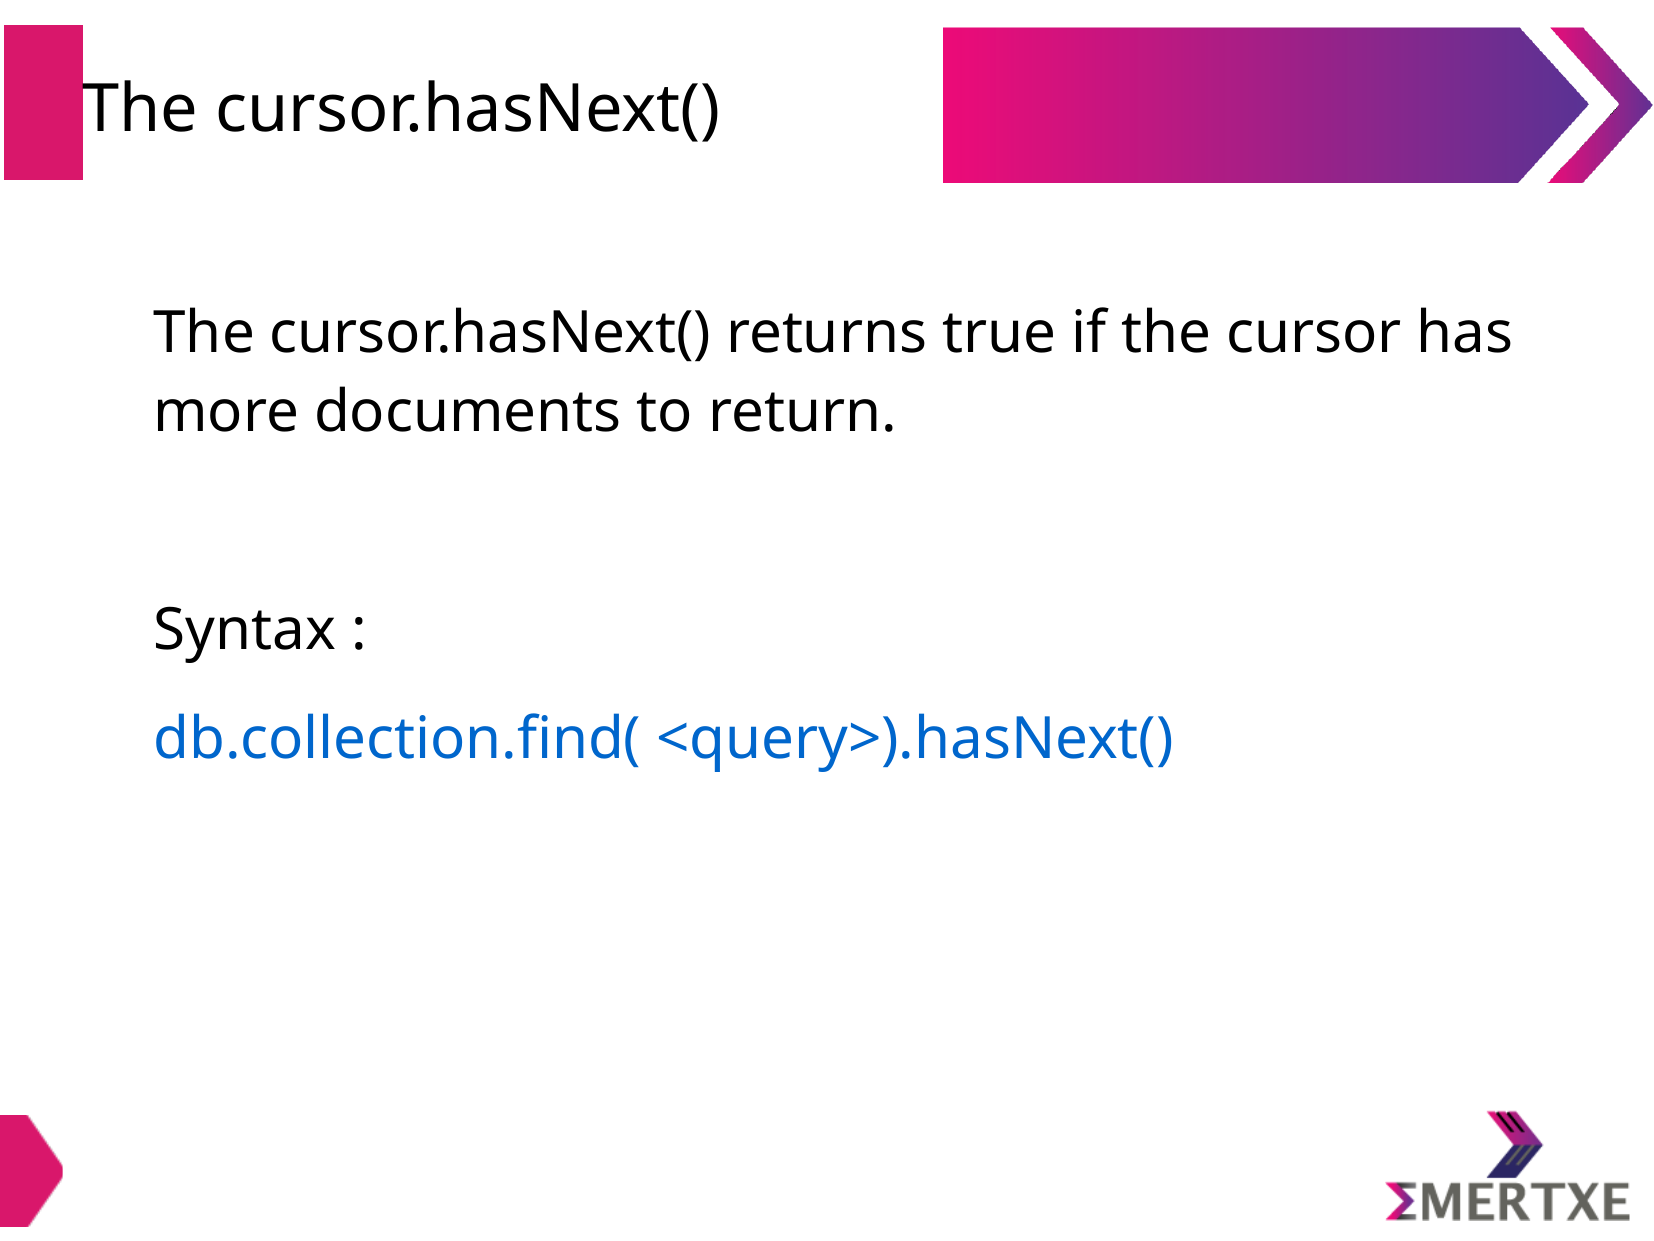

# The cursor.hasNext()
The cursor.hasNext() returns true if the cursor has more documents to return.
Syntax :
db.collection.find( <query>).hasNext()